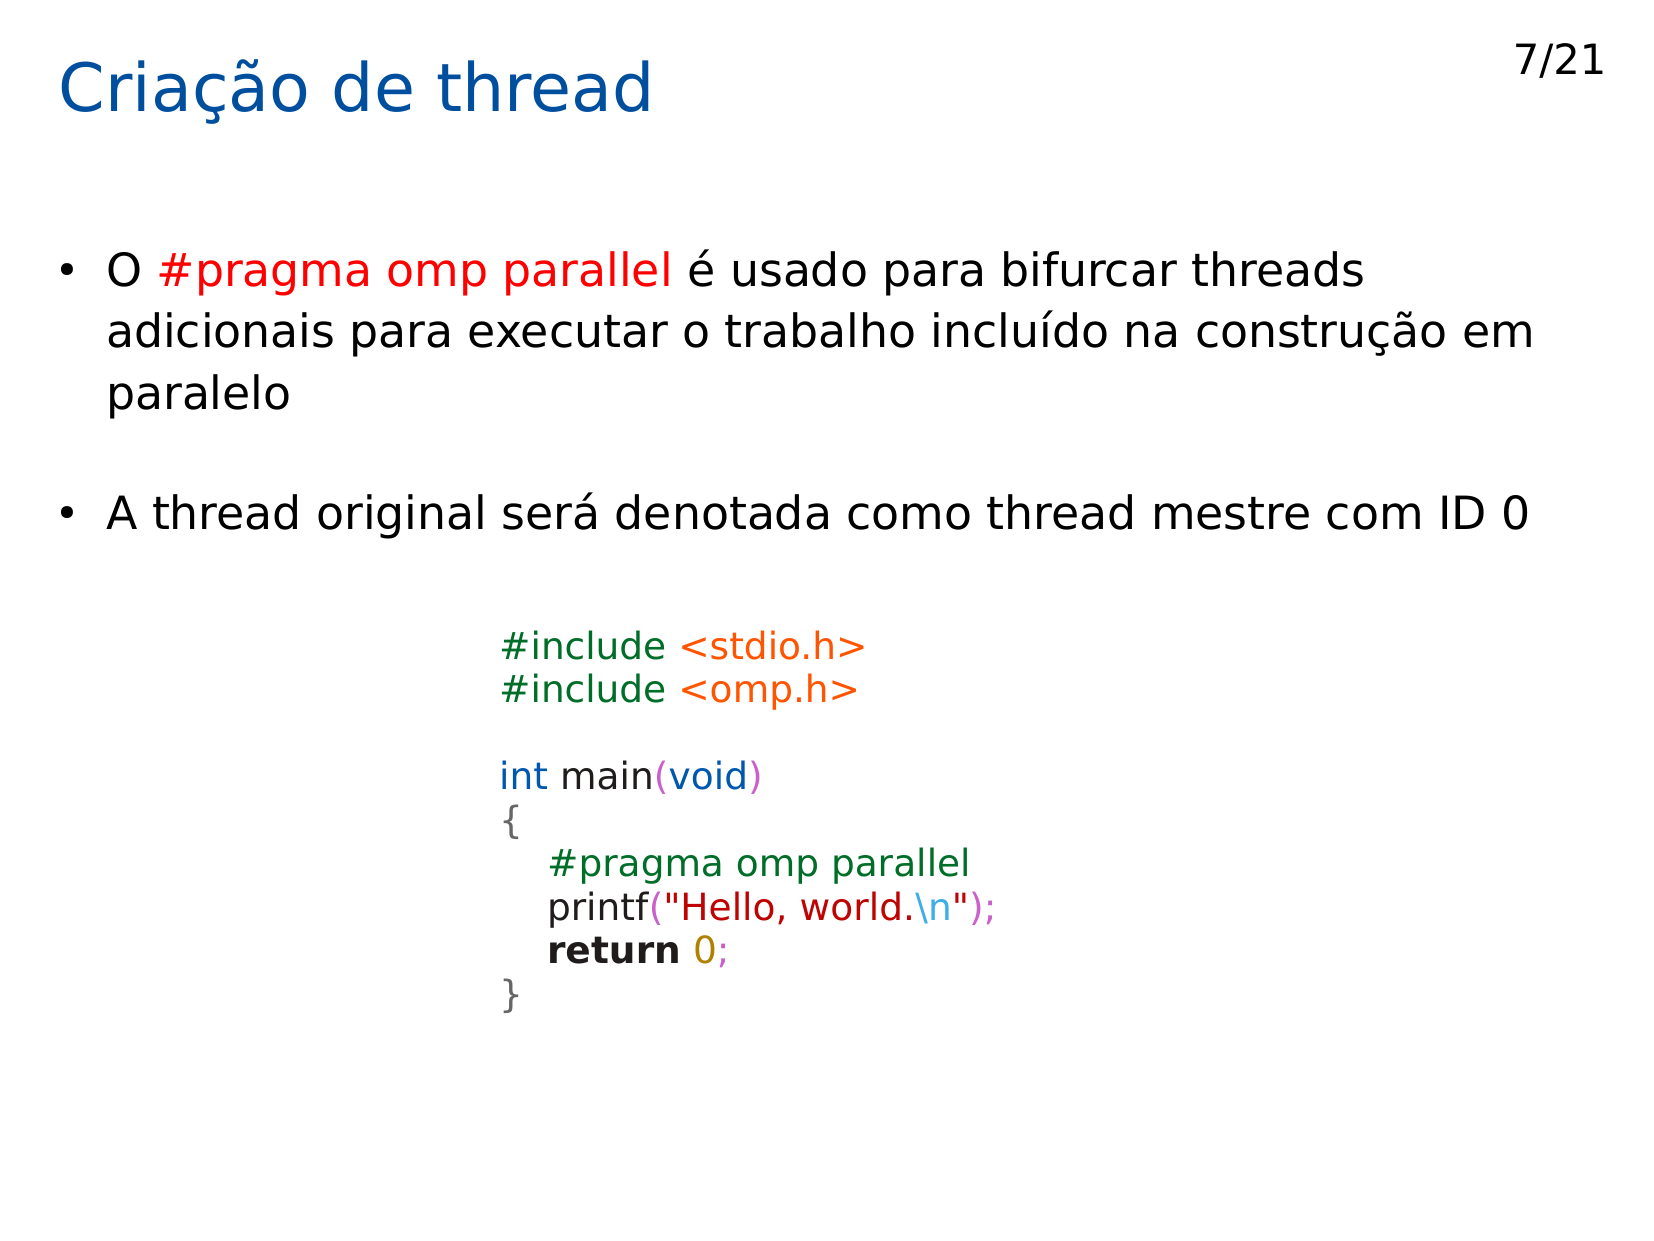

# Criação de thread
7
O #pragma omp parallel é usado para bifurcar threads adicionais para executar o trabalho incluído na construção em paralelo
A thread original será denotada como thread mestre com ID 0
#include <stdio.h>
#include <omp.h>
int main(void)
{
 #pragma omp parallel
 printf("Hello, world.\n");
 return 0;
}